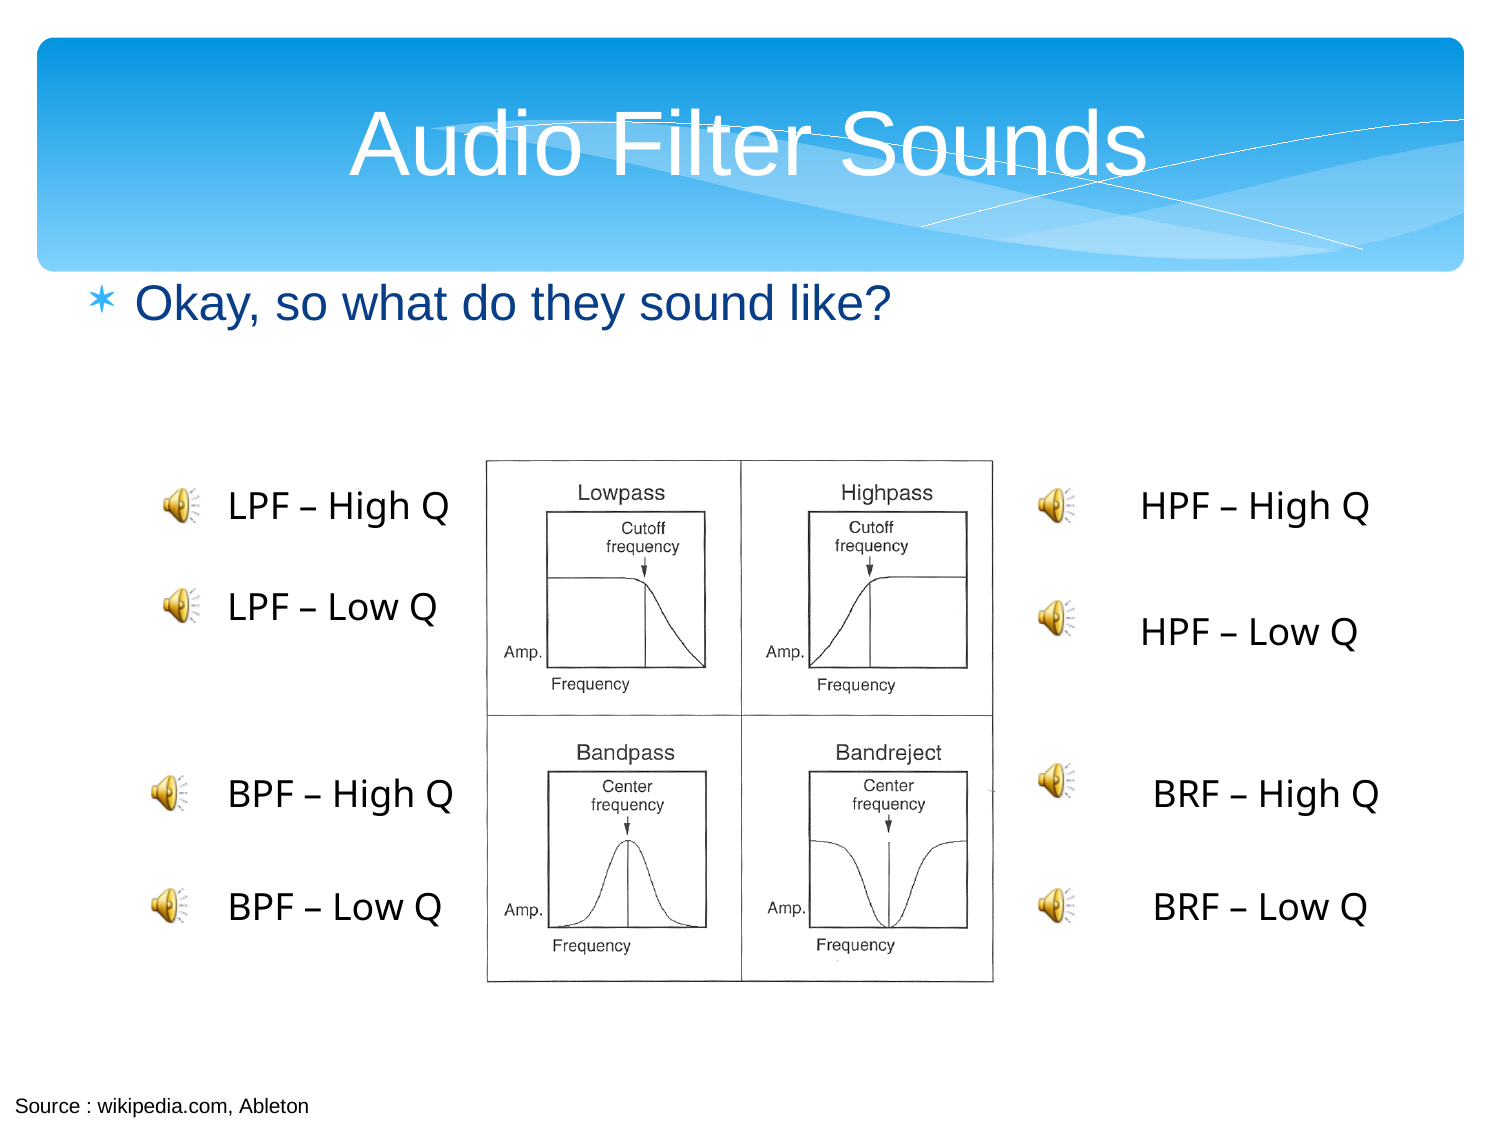

# Audio Filter Sounds
Okay, so what do they sound like?
LPF – High Q
HPF – High Q
LPF – Low Q
HPF – Low Q
BPF – High Q
BRF – High Q
BPF – Low Q
BRF – Low Q
Source : wikipedia.com, Ableton